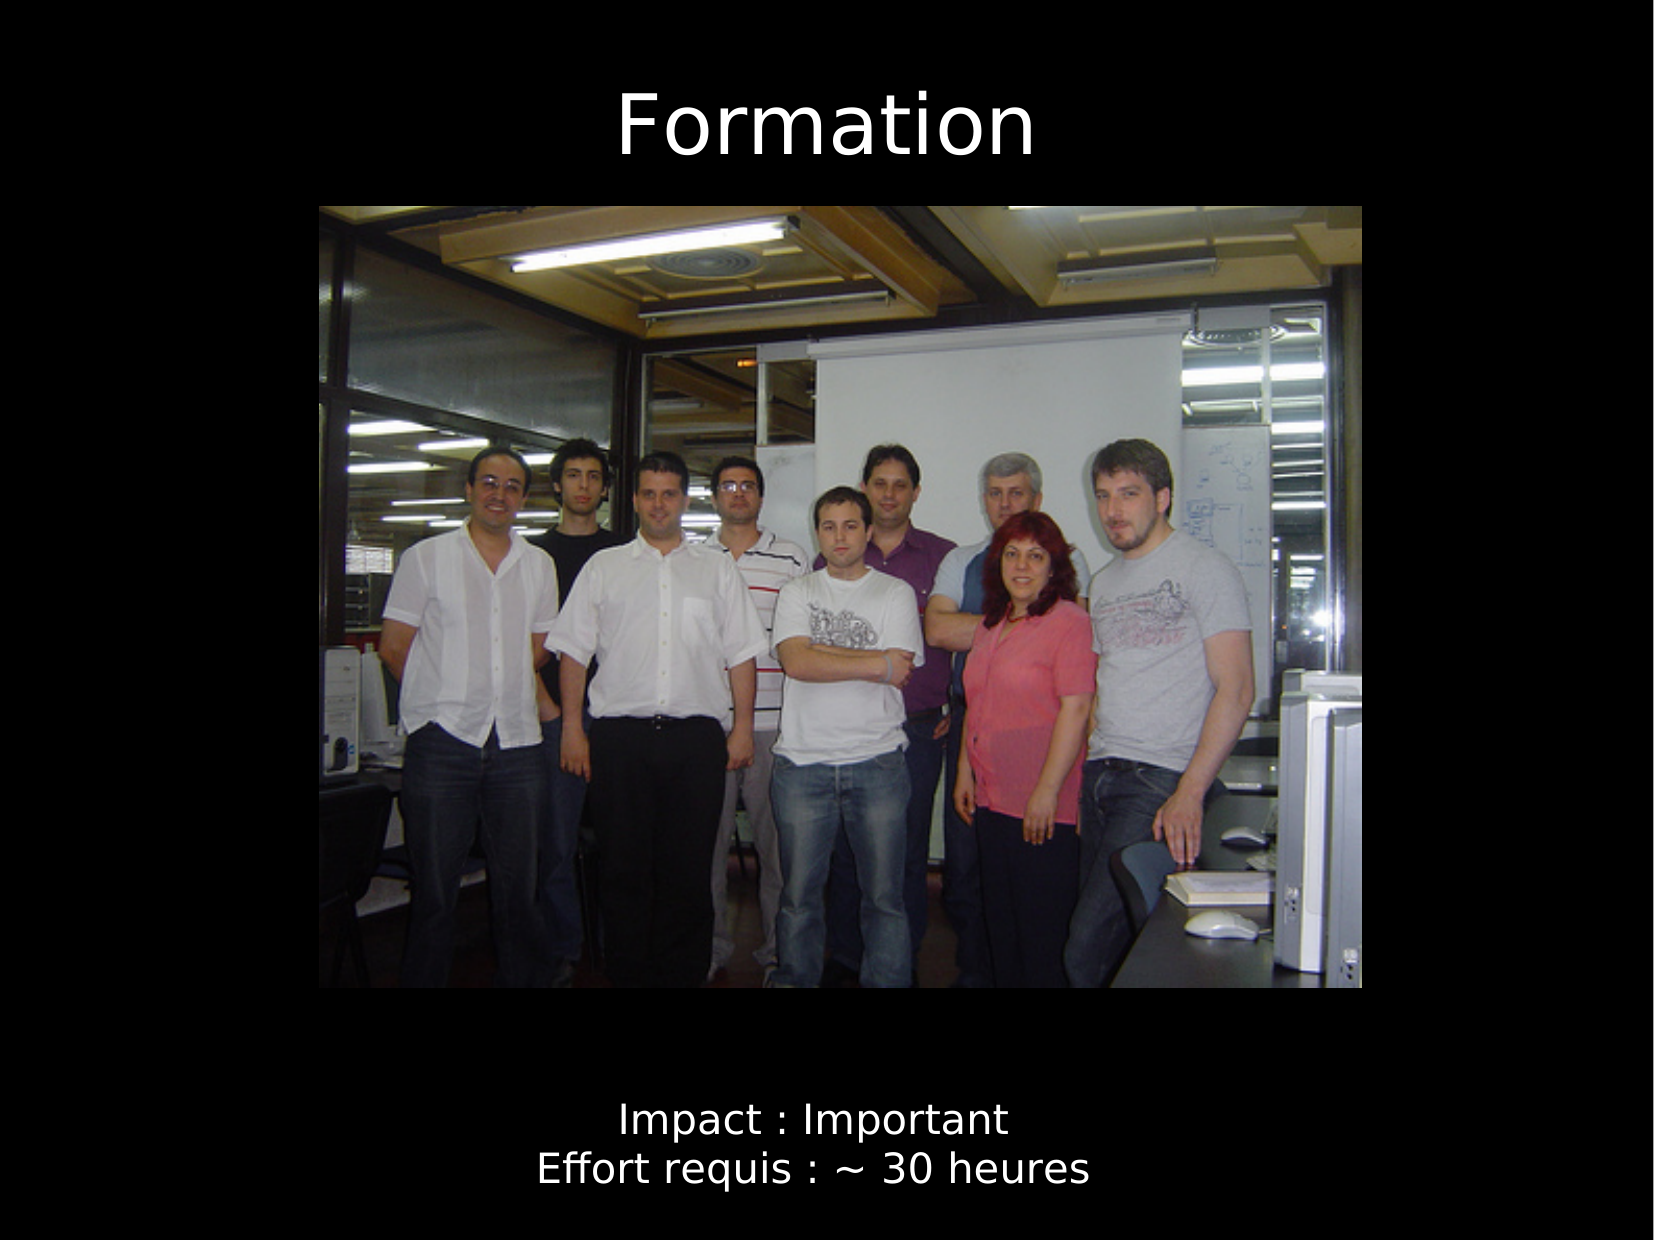

Formation
Impact : Important
Effort requis : ~ 30 heures